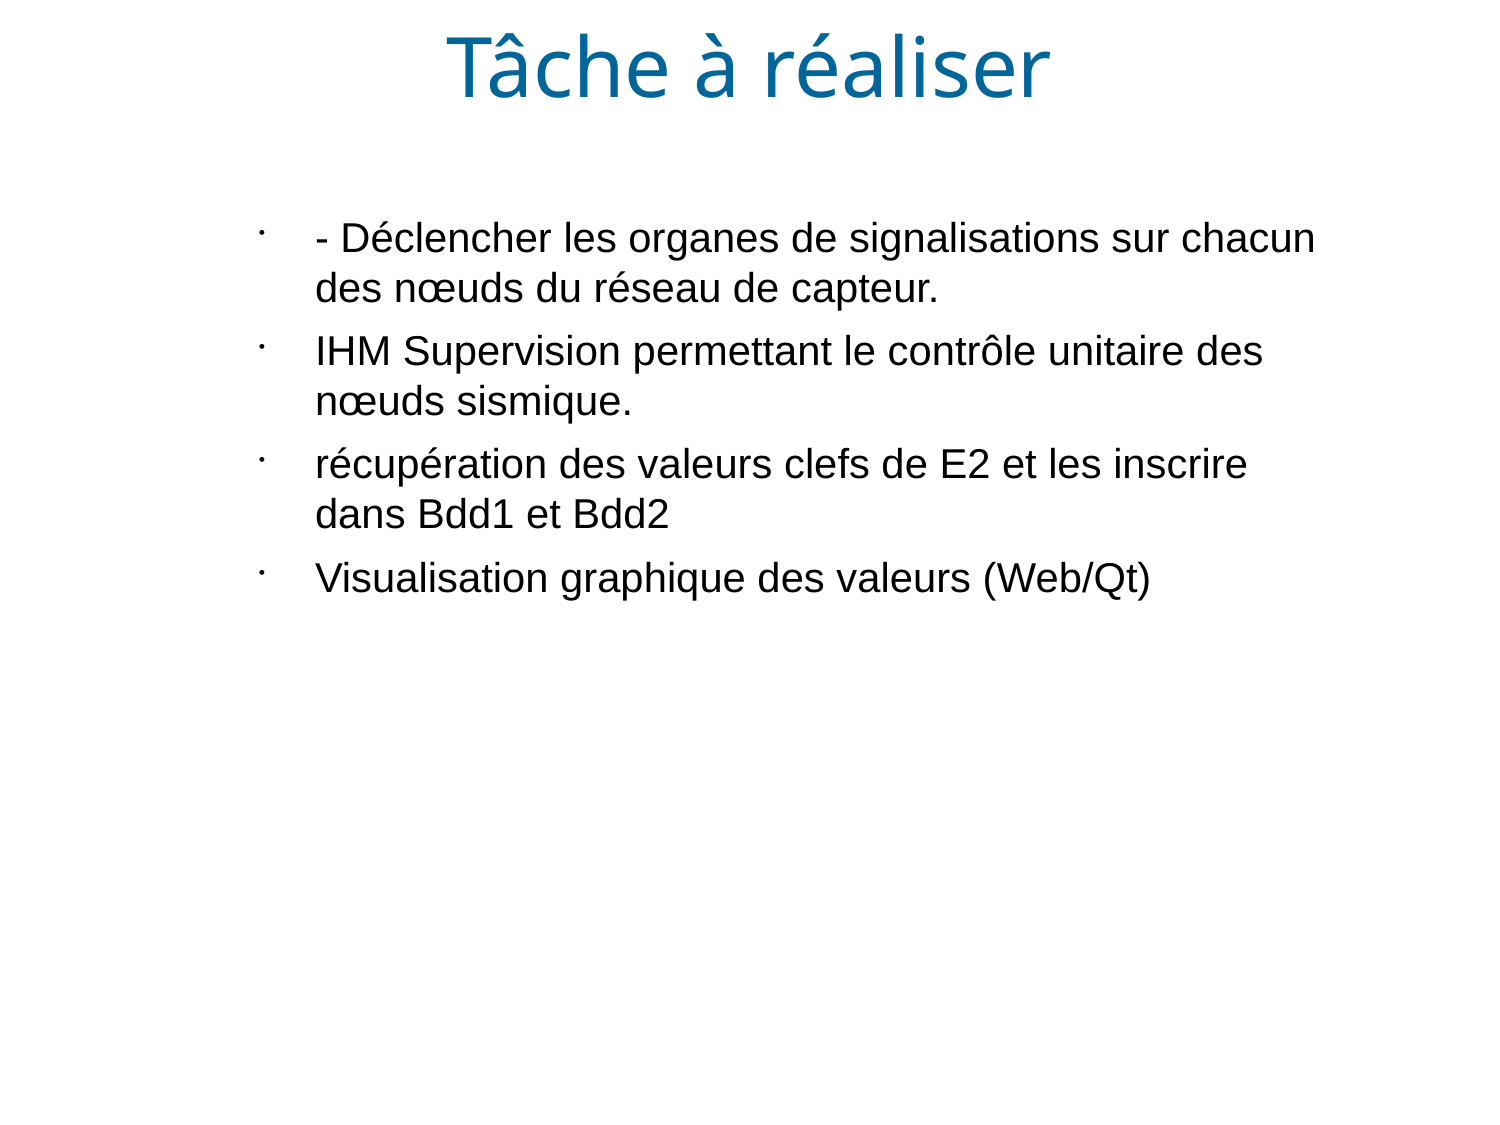

# Tâche à réaliser
- Déclencher les organes de signalisations sur chacun des nœuds du réseau de capteur.
IHM Supervision permettant le contrôle unitaire des nœuds sismique.
récupération des valeurs clefs de E2 et les inscrire dans Bdd1 et Bdd2
Visualisation graphique des valeurs (Web/Qt)